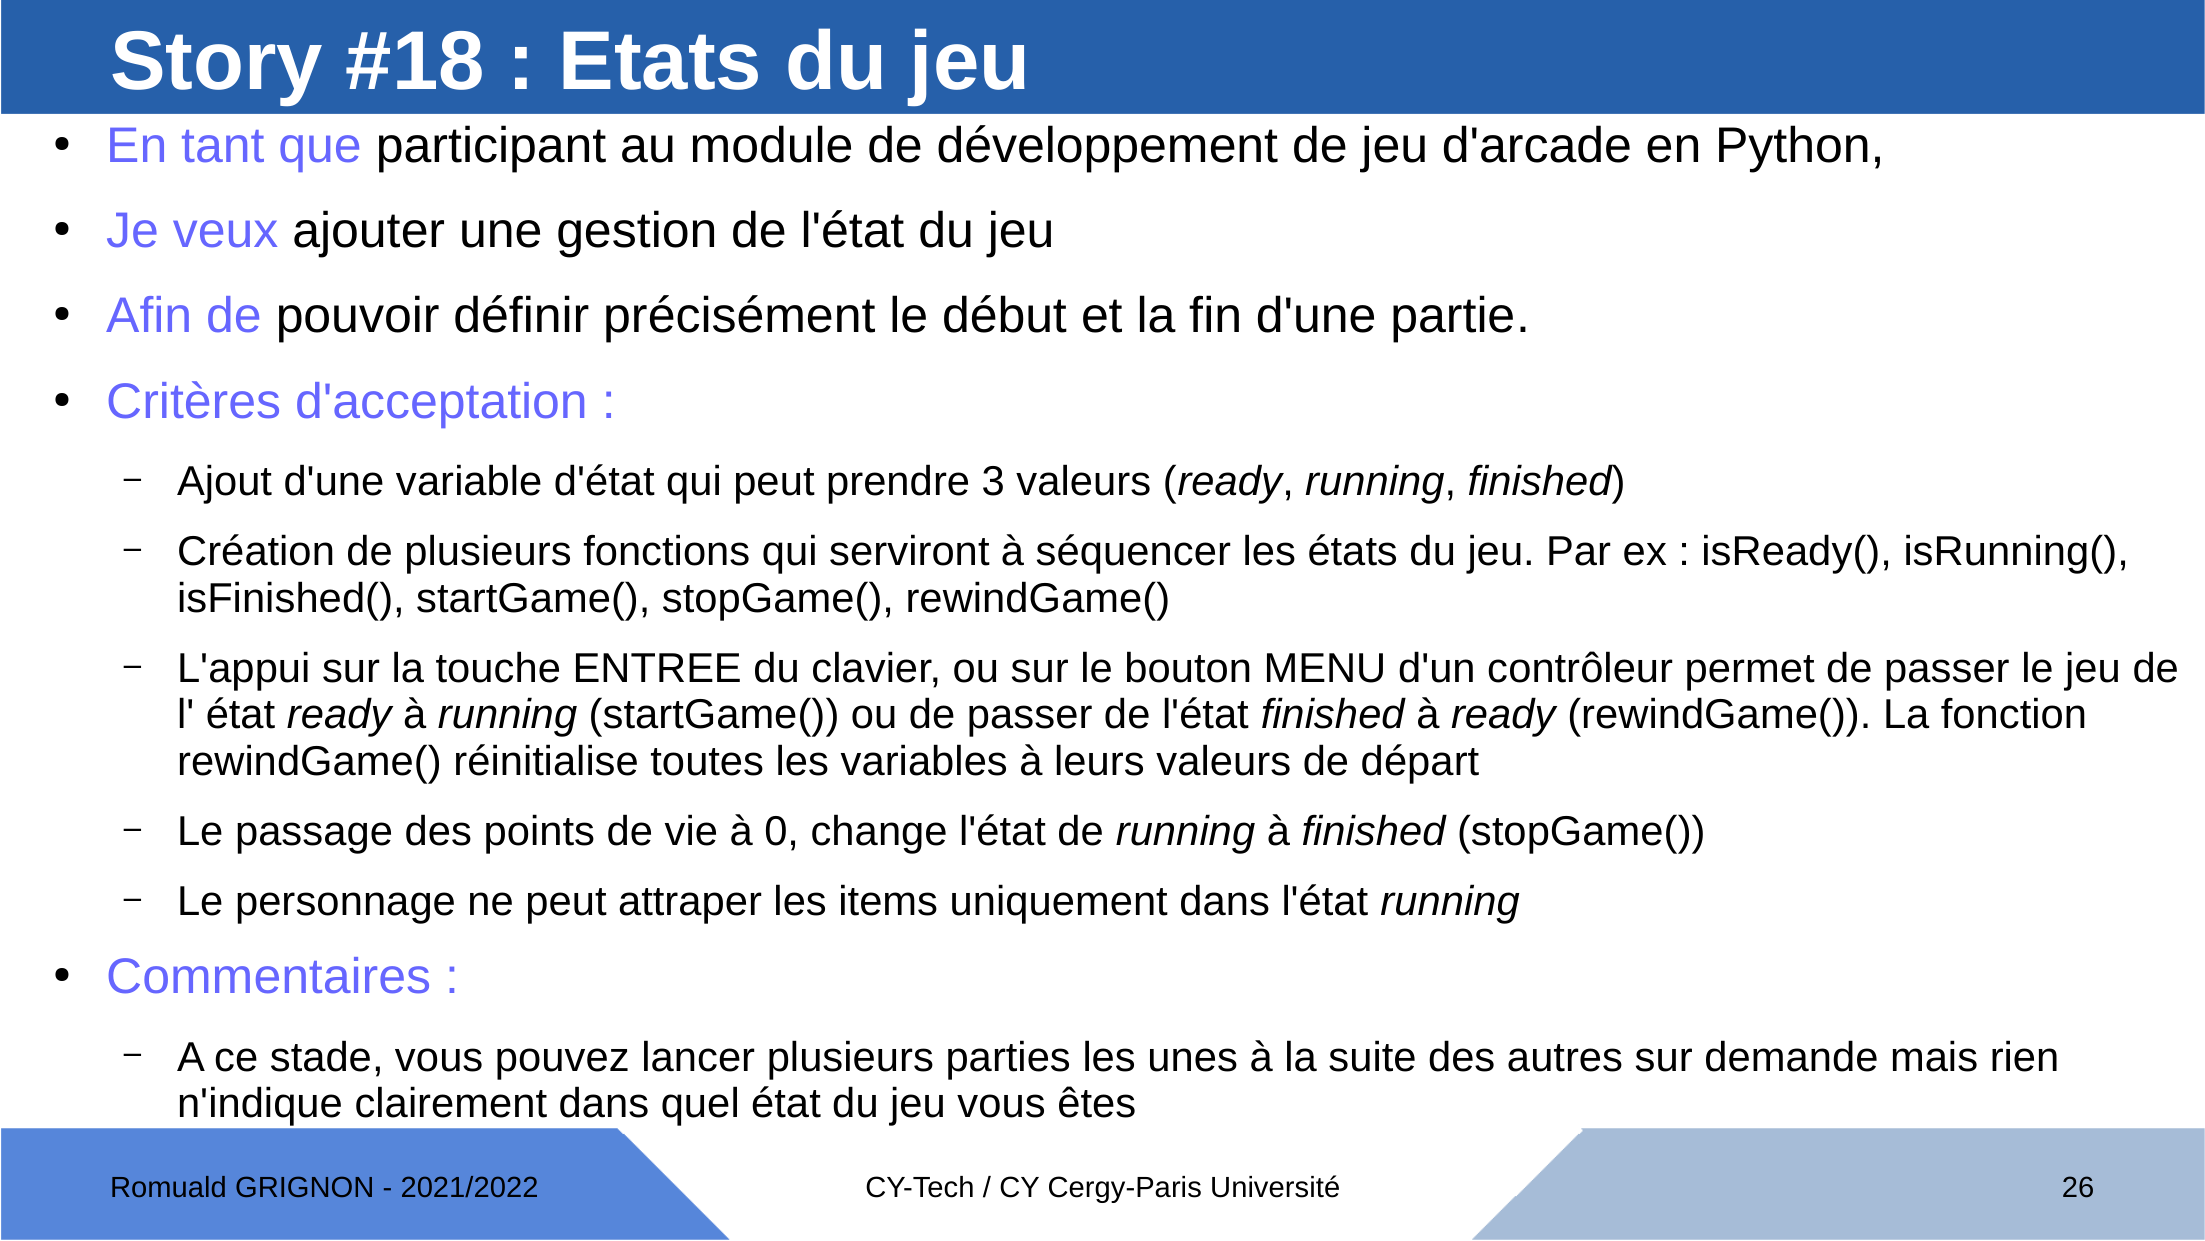

# Story #18 : Etats du jeu
En tant que participant au module de développement de jeu d'arcade en Python,
Je veux ajouter une gestion de l'état du jeu
Afin de pouvoir définir précisément le début et la fin d'une partie.
Critères d'acceptation :
Ajout d'une variable d'état qui peut prendre 3 valeurs (ready, running, finished)
Création de plusieurs fonctions qui serviront à séquencer les états du jeu. Par ex : isReady(), isRunning(), isFinished(), startGame(), stopGame(), rewindGame()
L'appui sur la touche ENTREE du clavier, ou sur le bouton MENU d'un contrôleur permet de passer le jeu de l' état ready à running (startGame()) ou de passer de l'état finished à ready (rewindGame()). La fonction rewindGame() réinitialise toutes les variables à leurs valeurs de départ
Le passage des points de vie à 0, change l'état de running à finished (stopGame())
Le personnage ne peut attraper les items uniquement dans l'état running
Commentaires :
A ce stade, vous pouvez lancer plusieurs parties les unes à la suite des autres sur demande mais rien n'indique clairement dans quel état du jeu vous êtes
Romuald GRIGNON - 2021/2022
CY-Tech / CY Cergy-Paris Université
26